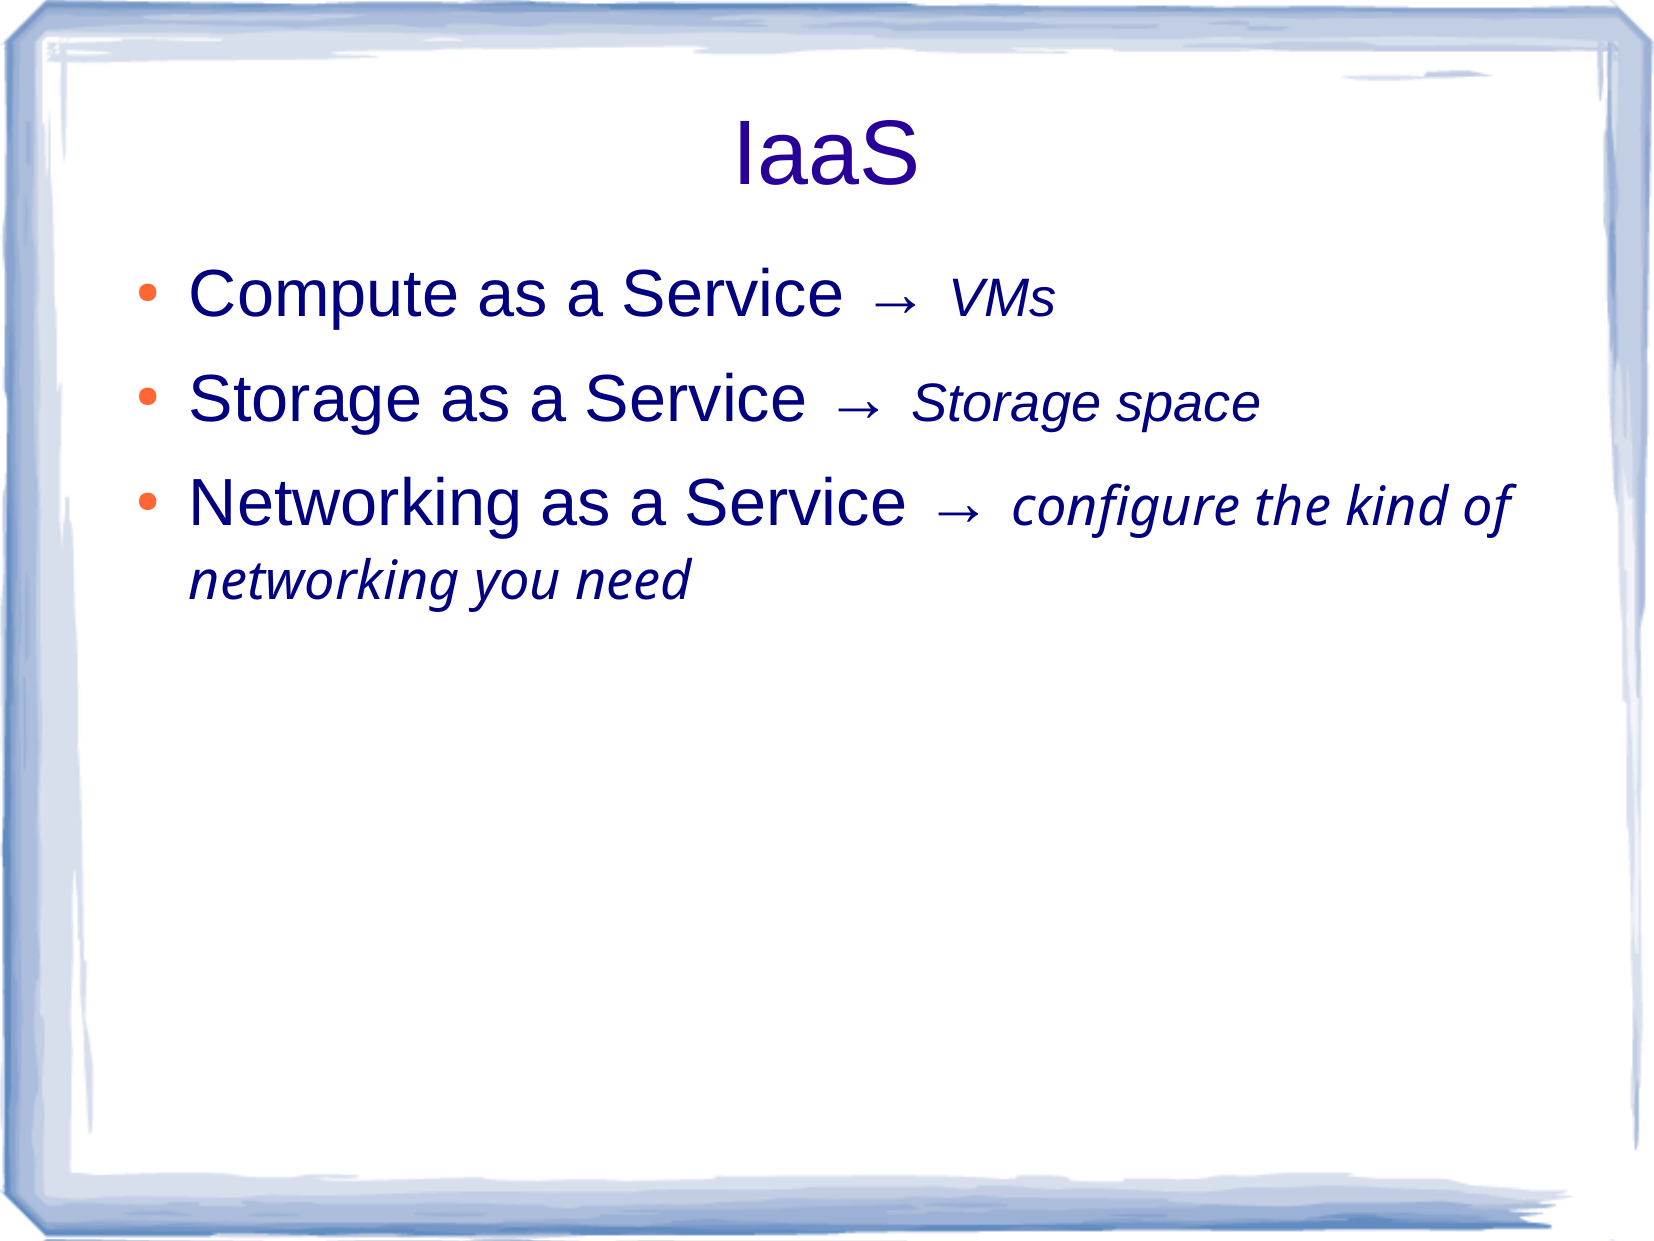

# IaaS
Compute as a Service → VMs
Storage as a Service → Storage space
Networking as a Service → configure the kind of networking you need